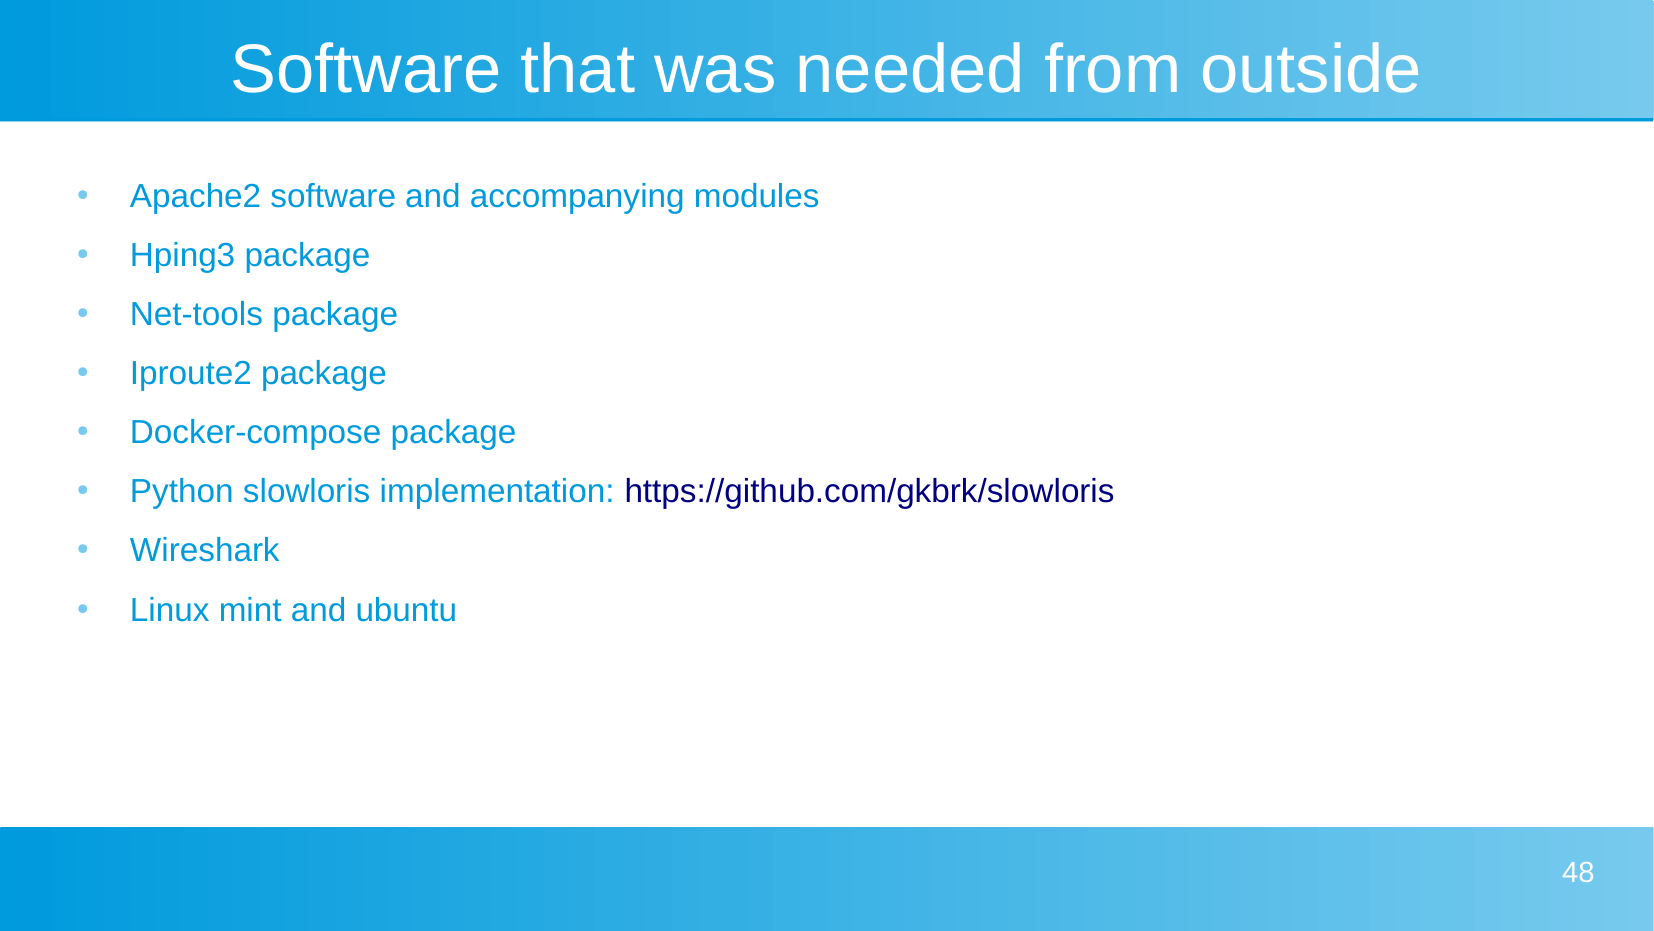

# Software that was needed from outside
Apache2 software and accompanying modules
Hping3 package
Net-tools package
Iproute2 package
Docker-compose package
Python slowloris implementation: https://github.com/gkbrk/slowloris
Wireshark
Linux mint and ubuntu
48